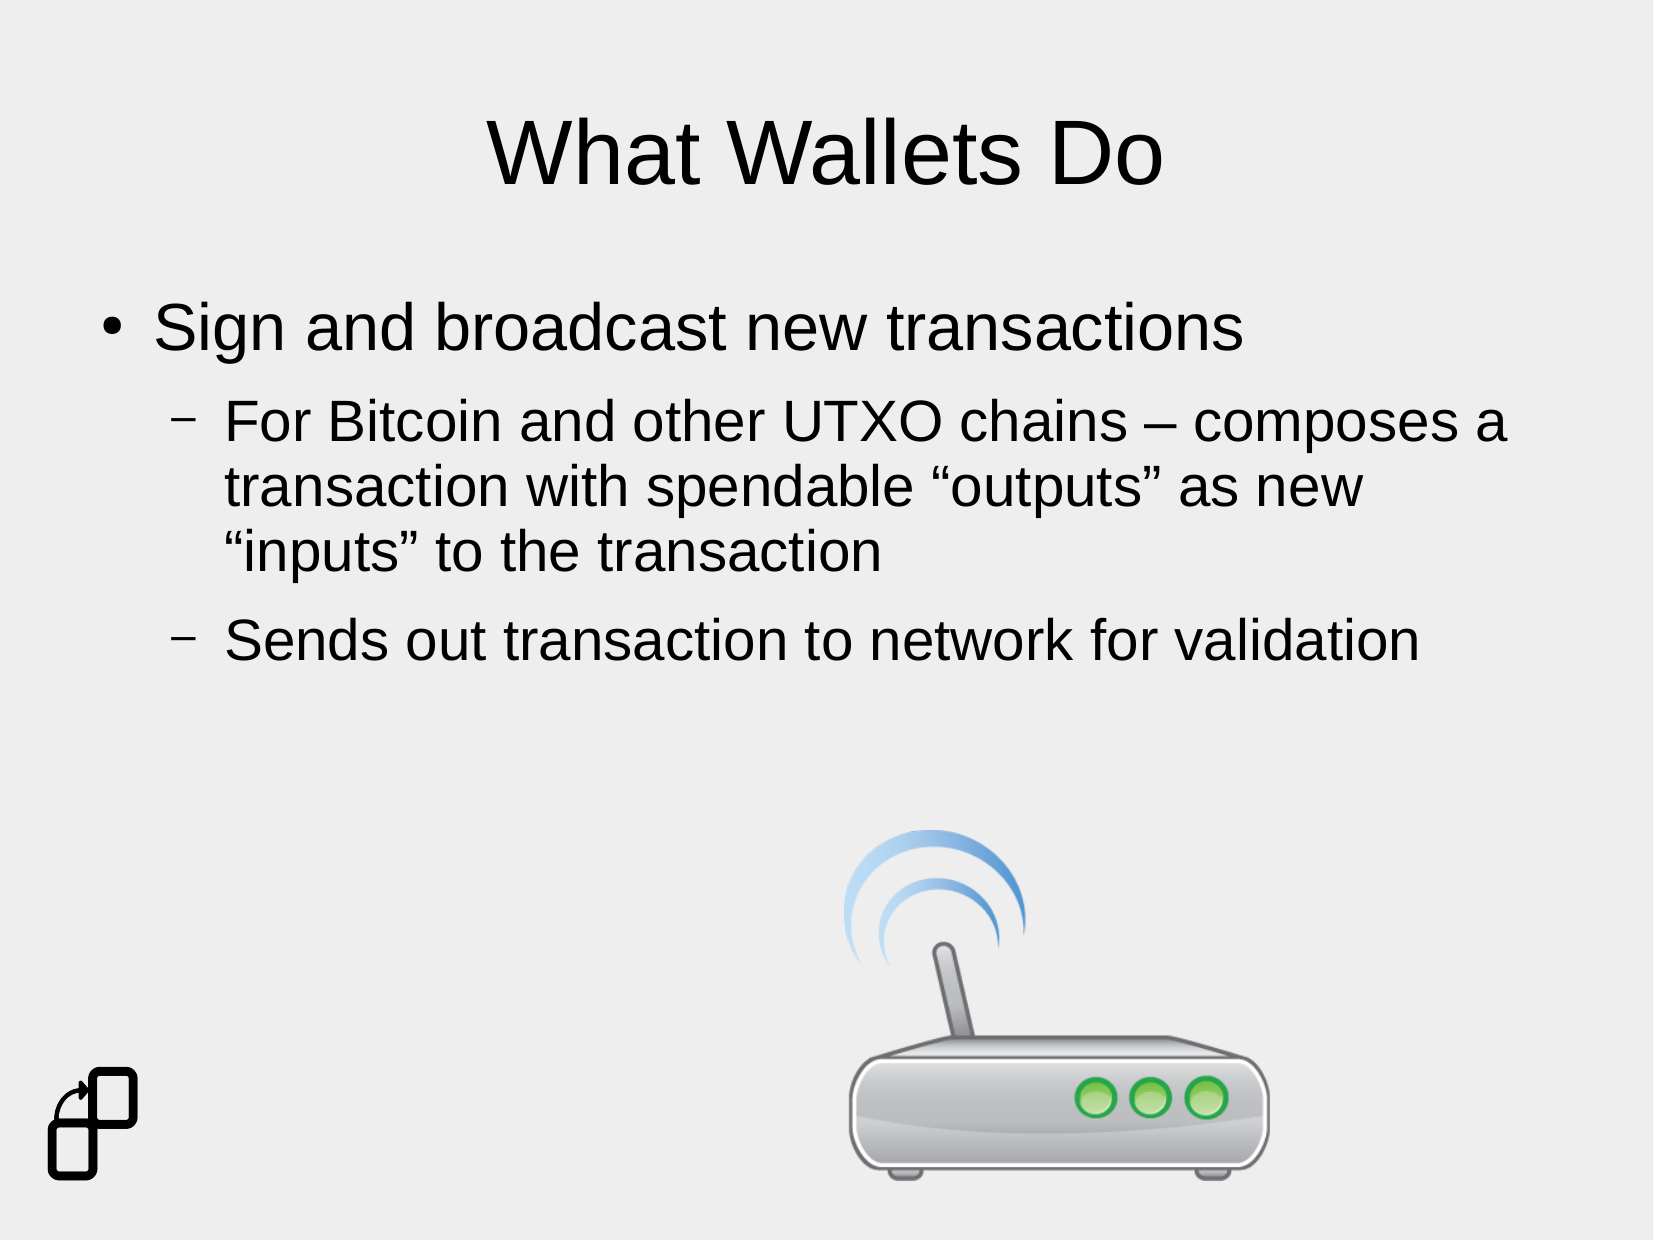

What Wallets Do
# Sign and broadcast new transactions
For Bitcoin and other UTXO chains – composes a transaction with spendable “outputs” as new “inputs” to the transaction
Sends out transaction to network for validation